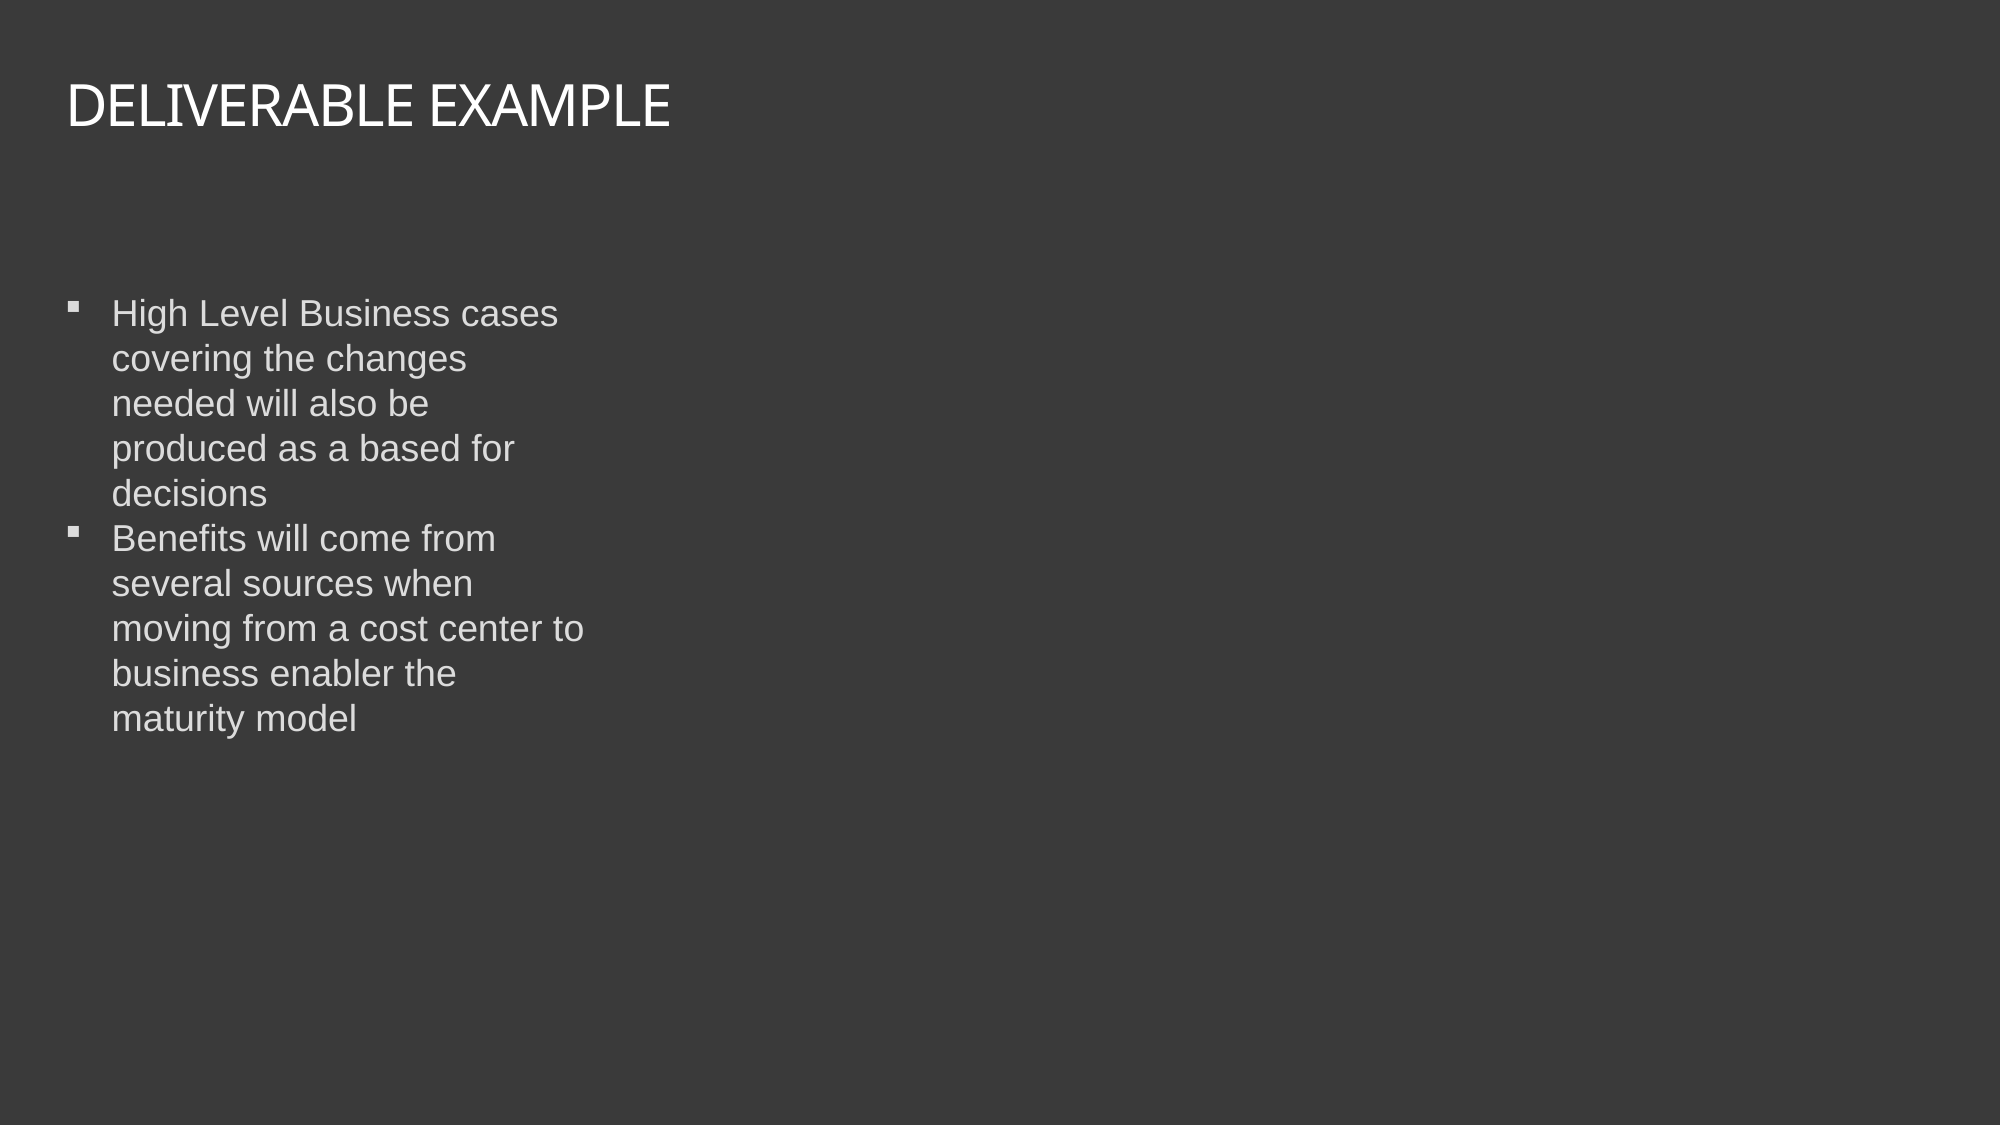

# Deliverable Example
High Level Business cases covering the changes needed will also be produced as a based for decisions
Benefits will come from several sources when moving from a cost center to business enabler the maturity model